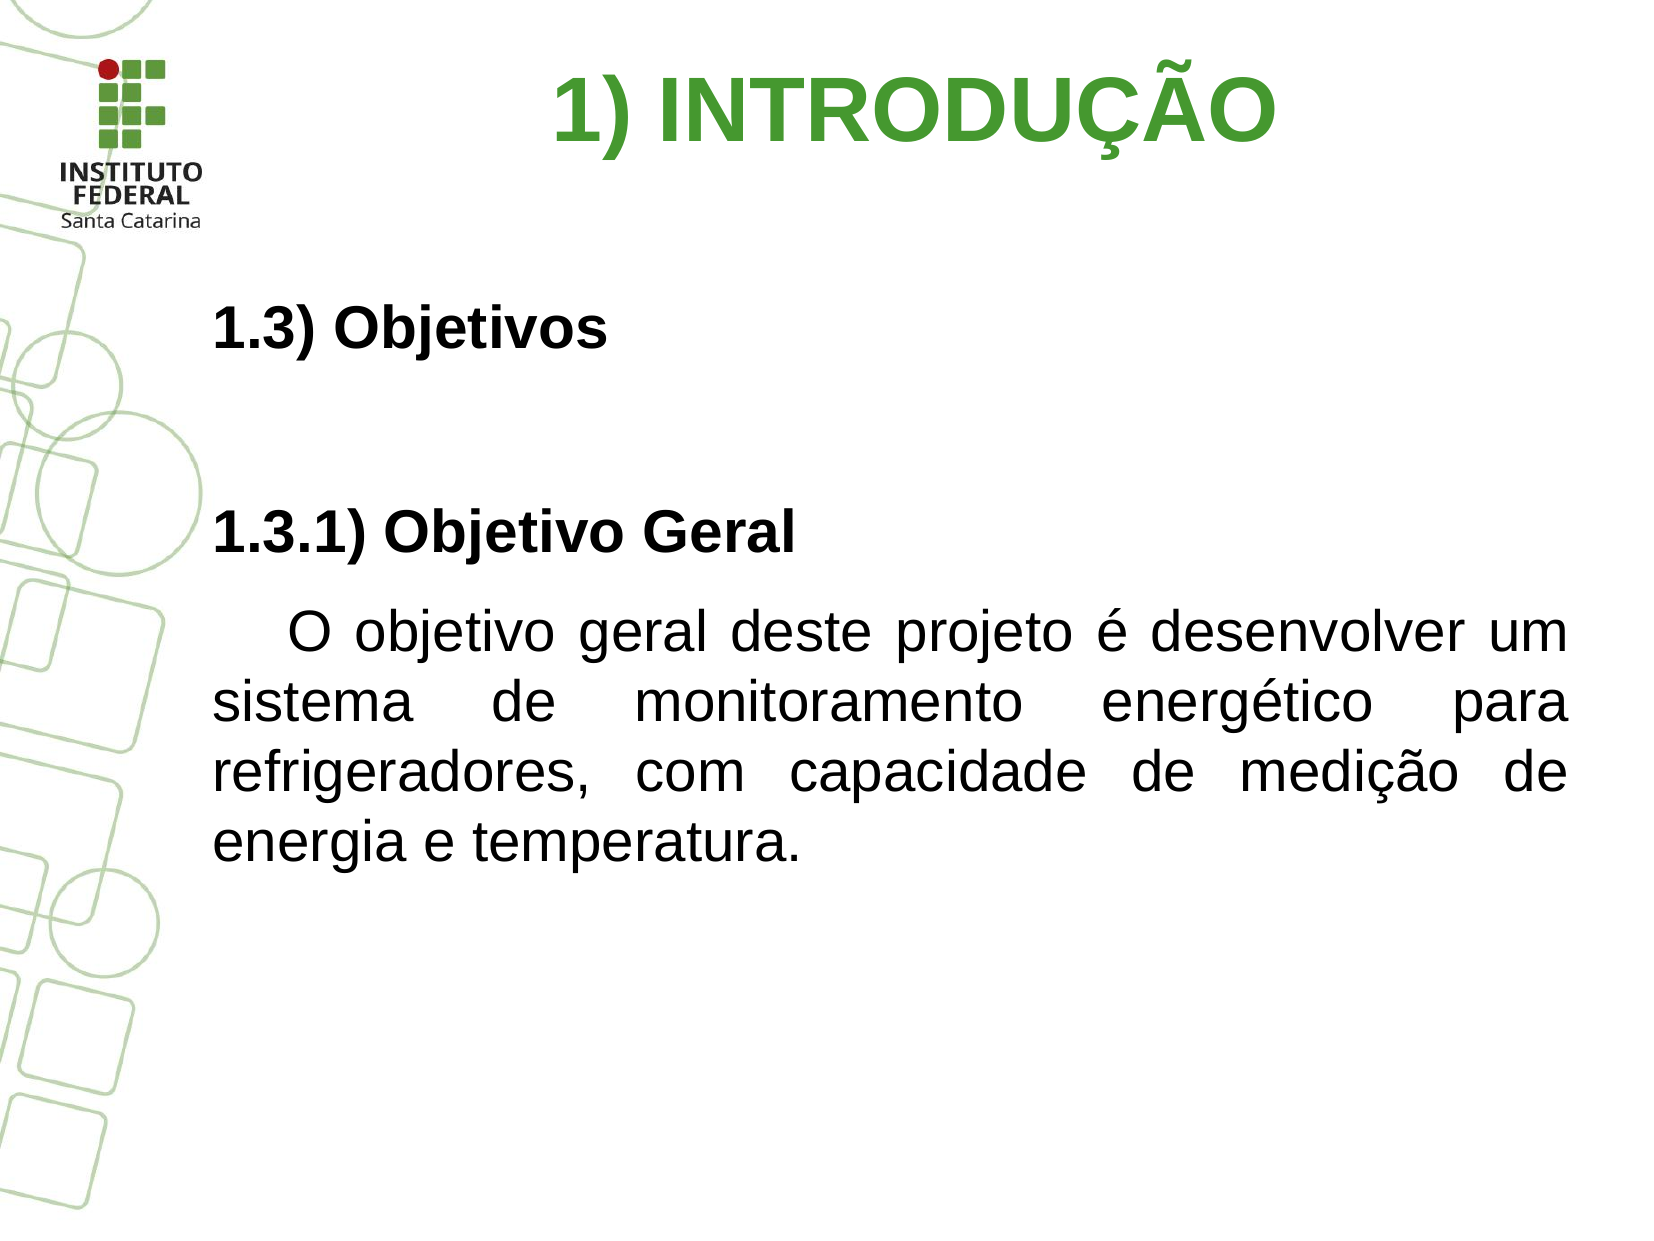

# 1) INTRODUÇÃO
1.3) Objetivos
1.3.1) Objetivo Geral
O objetivo geral deste projeto é desenvolver um sistema de monitoramento energético para refrigeradores, com capacidade de medição de energia e temperatura.